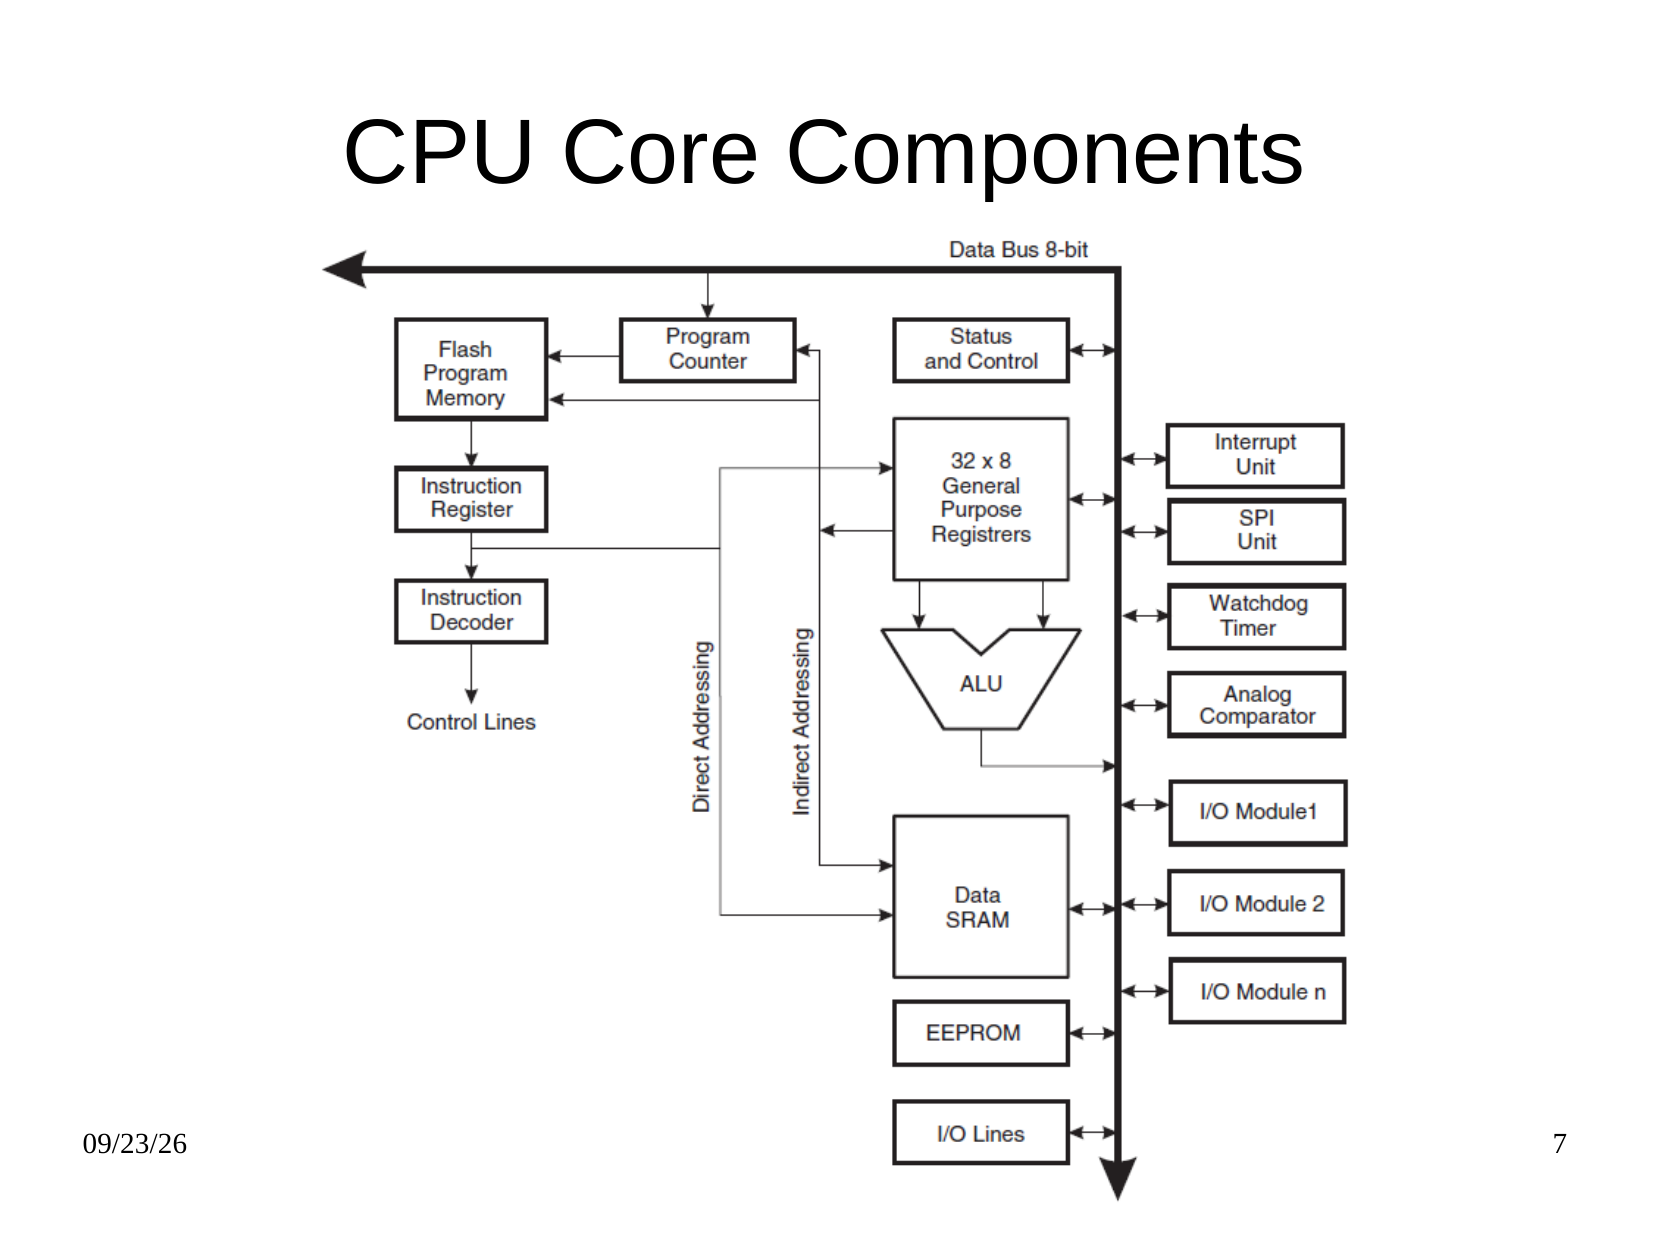

# CPU Core Components
CS3468, Qijun Gu
7